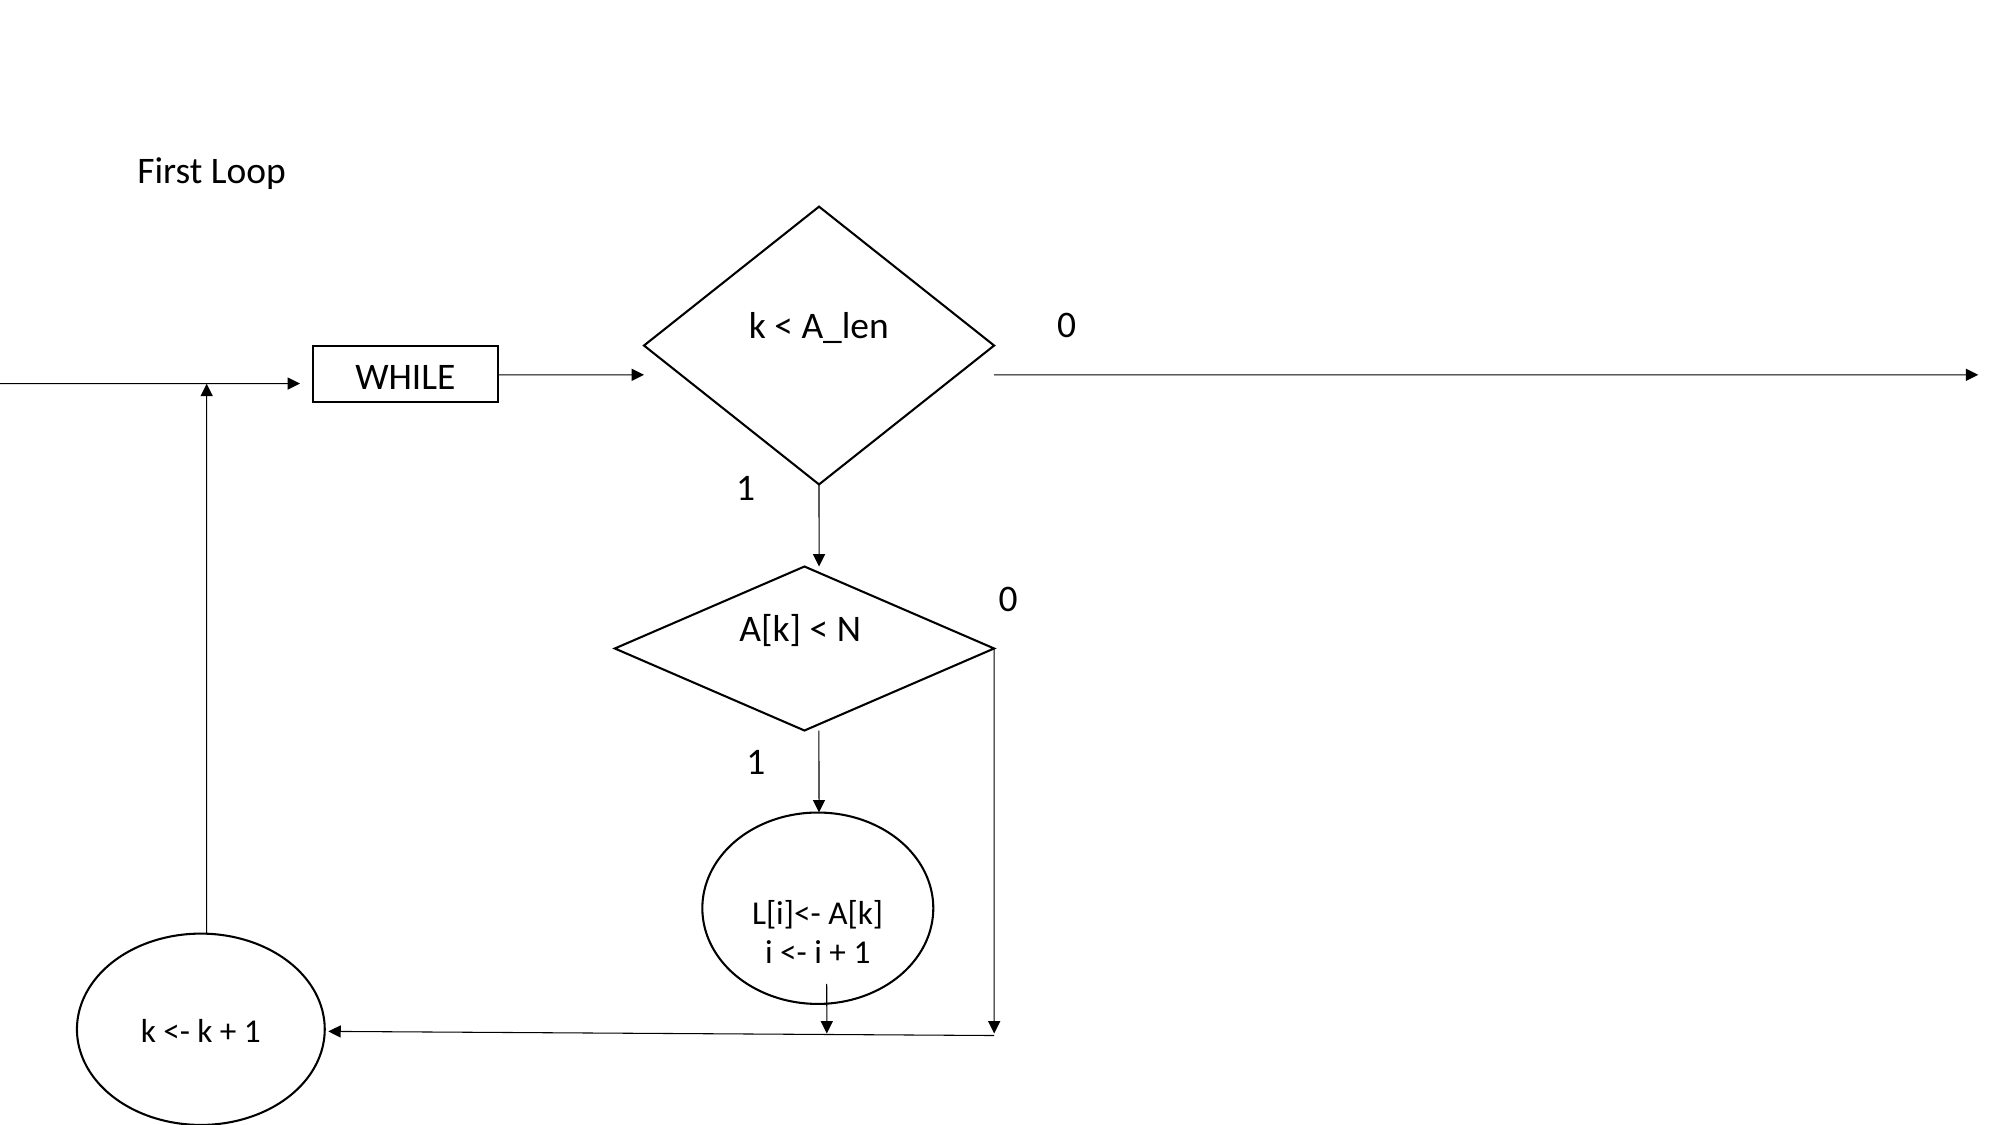

# First Loop
k < A_len
0
WHILE
1
A[k] < N
0
1
L[i]<- A[k]
i <- i + 1
k <- k + 1